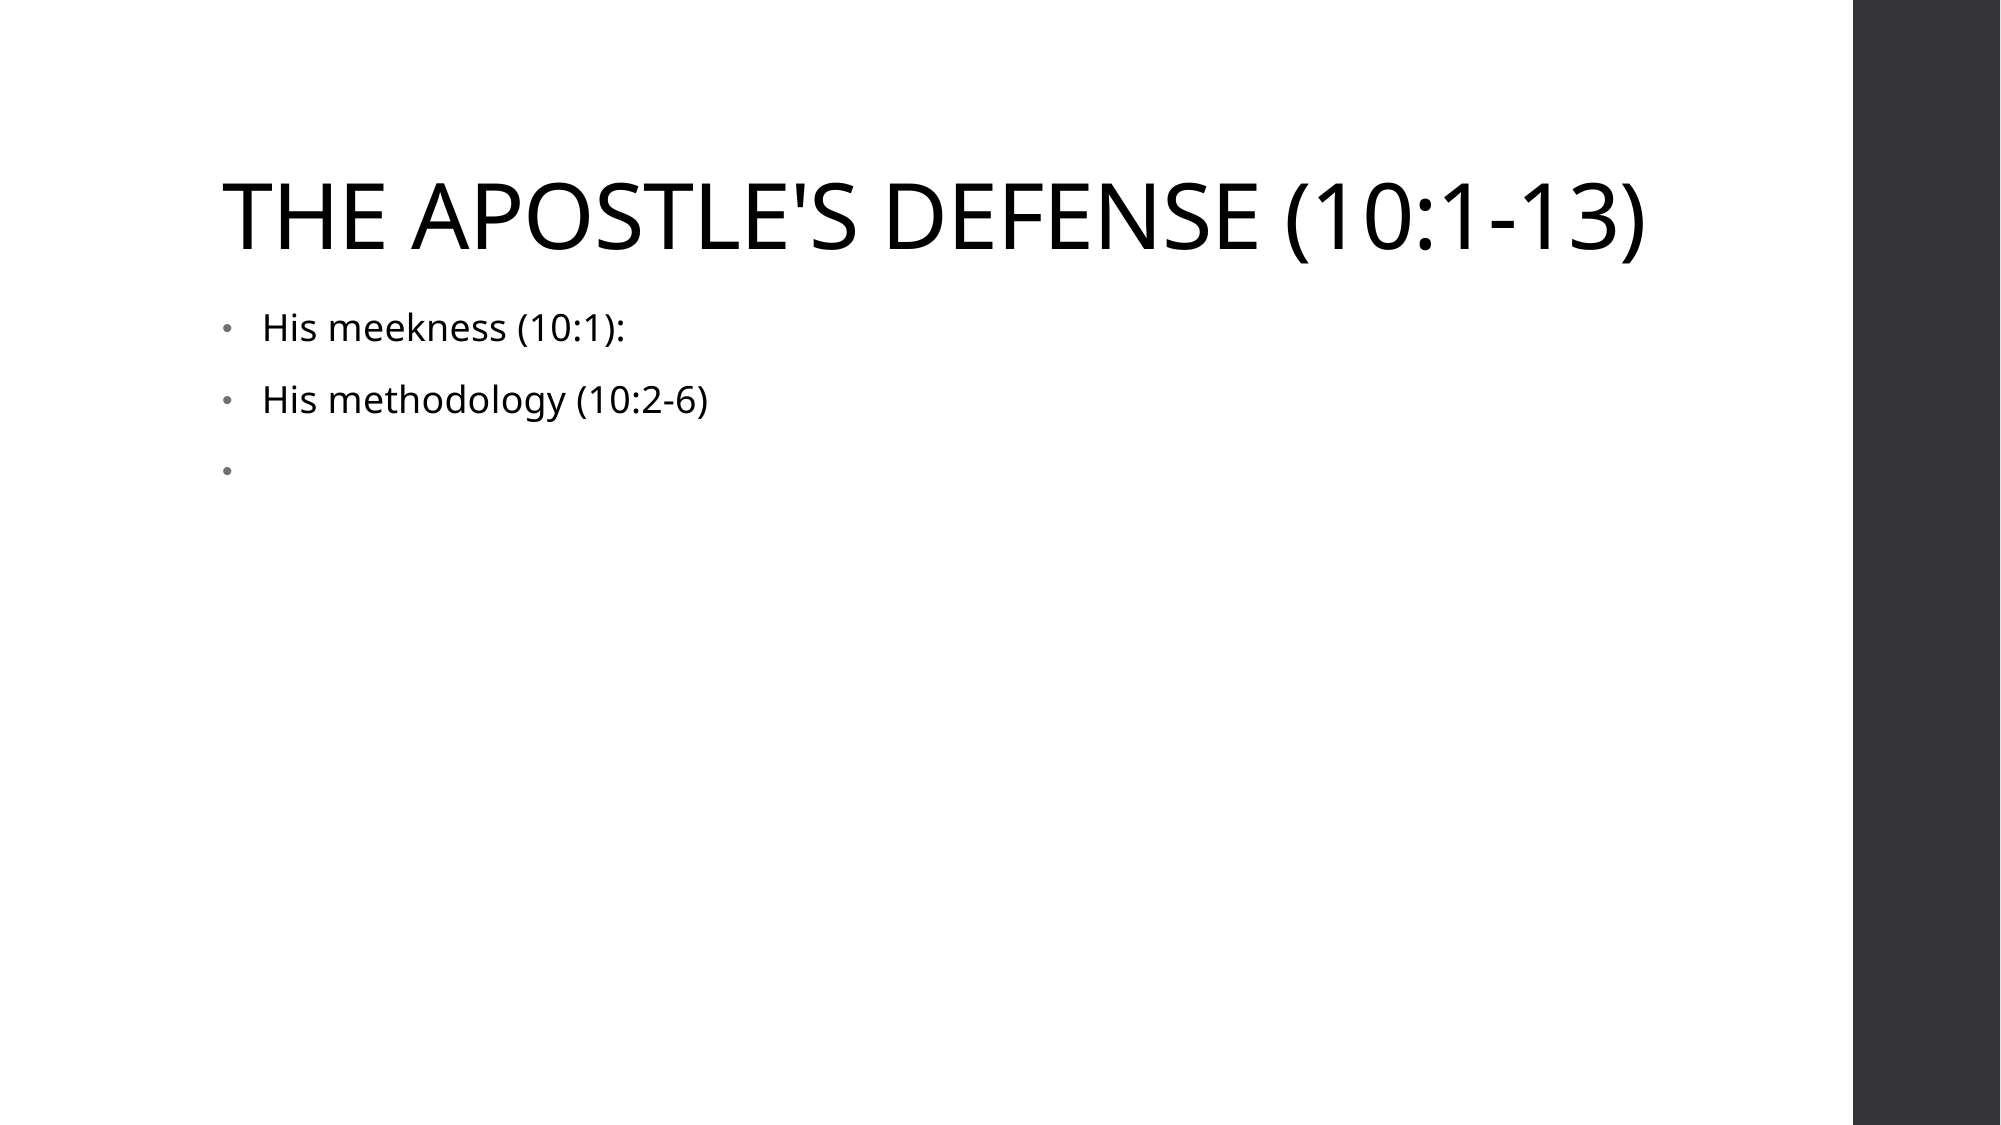

# THE APOSTLE'S DEFENSE (10:1-13)
 His meekness (10:1):
 His methodology (10:2-6)